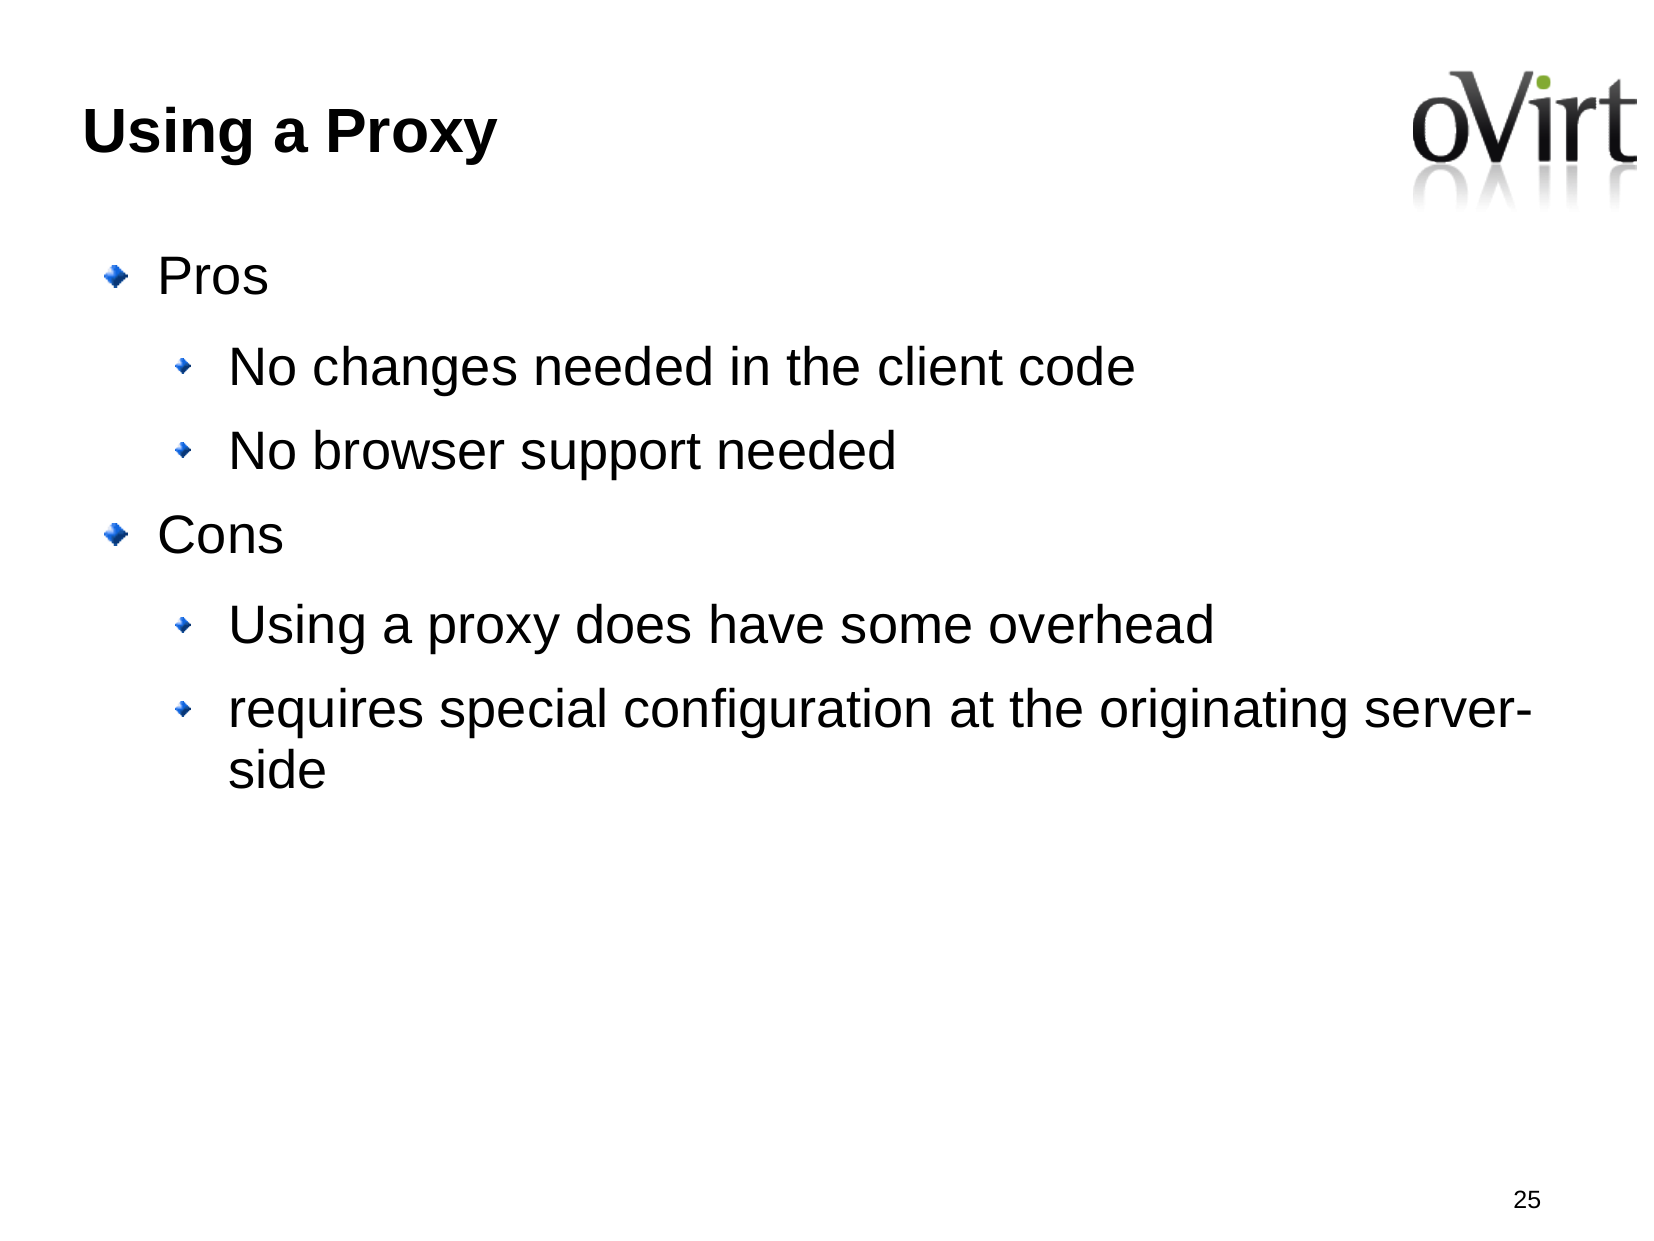

# Using a Proxy
Pros
No changes needed in the client code
No browser support needed
Cons
Using a proxy does have some overhead
requires special configuration at the originating server-side